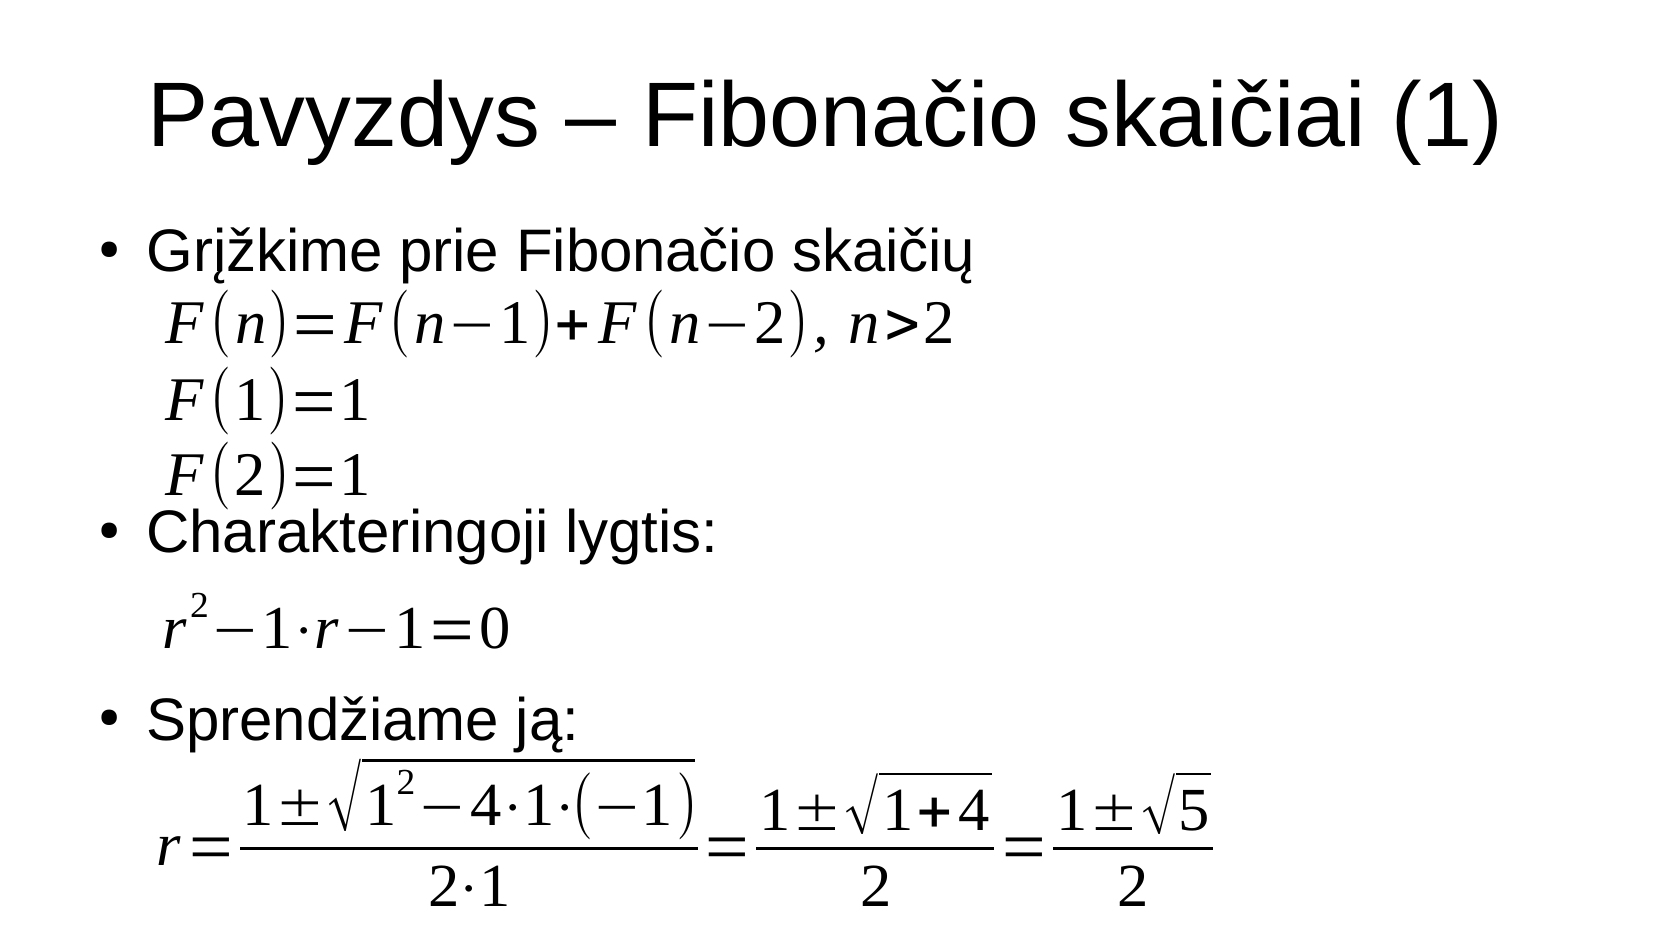

# Pavyzdys – Fibonačio skaičiai (1)
Grįžkime prie Fibonačio skaičių
Charakteringoji lygtis:
Sprendžiame ją: